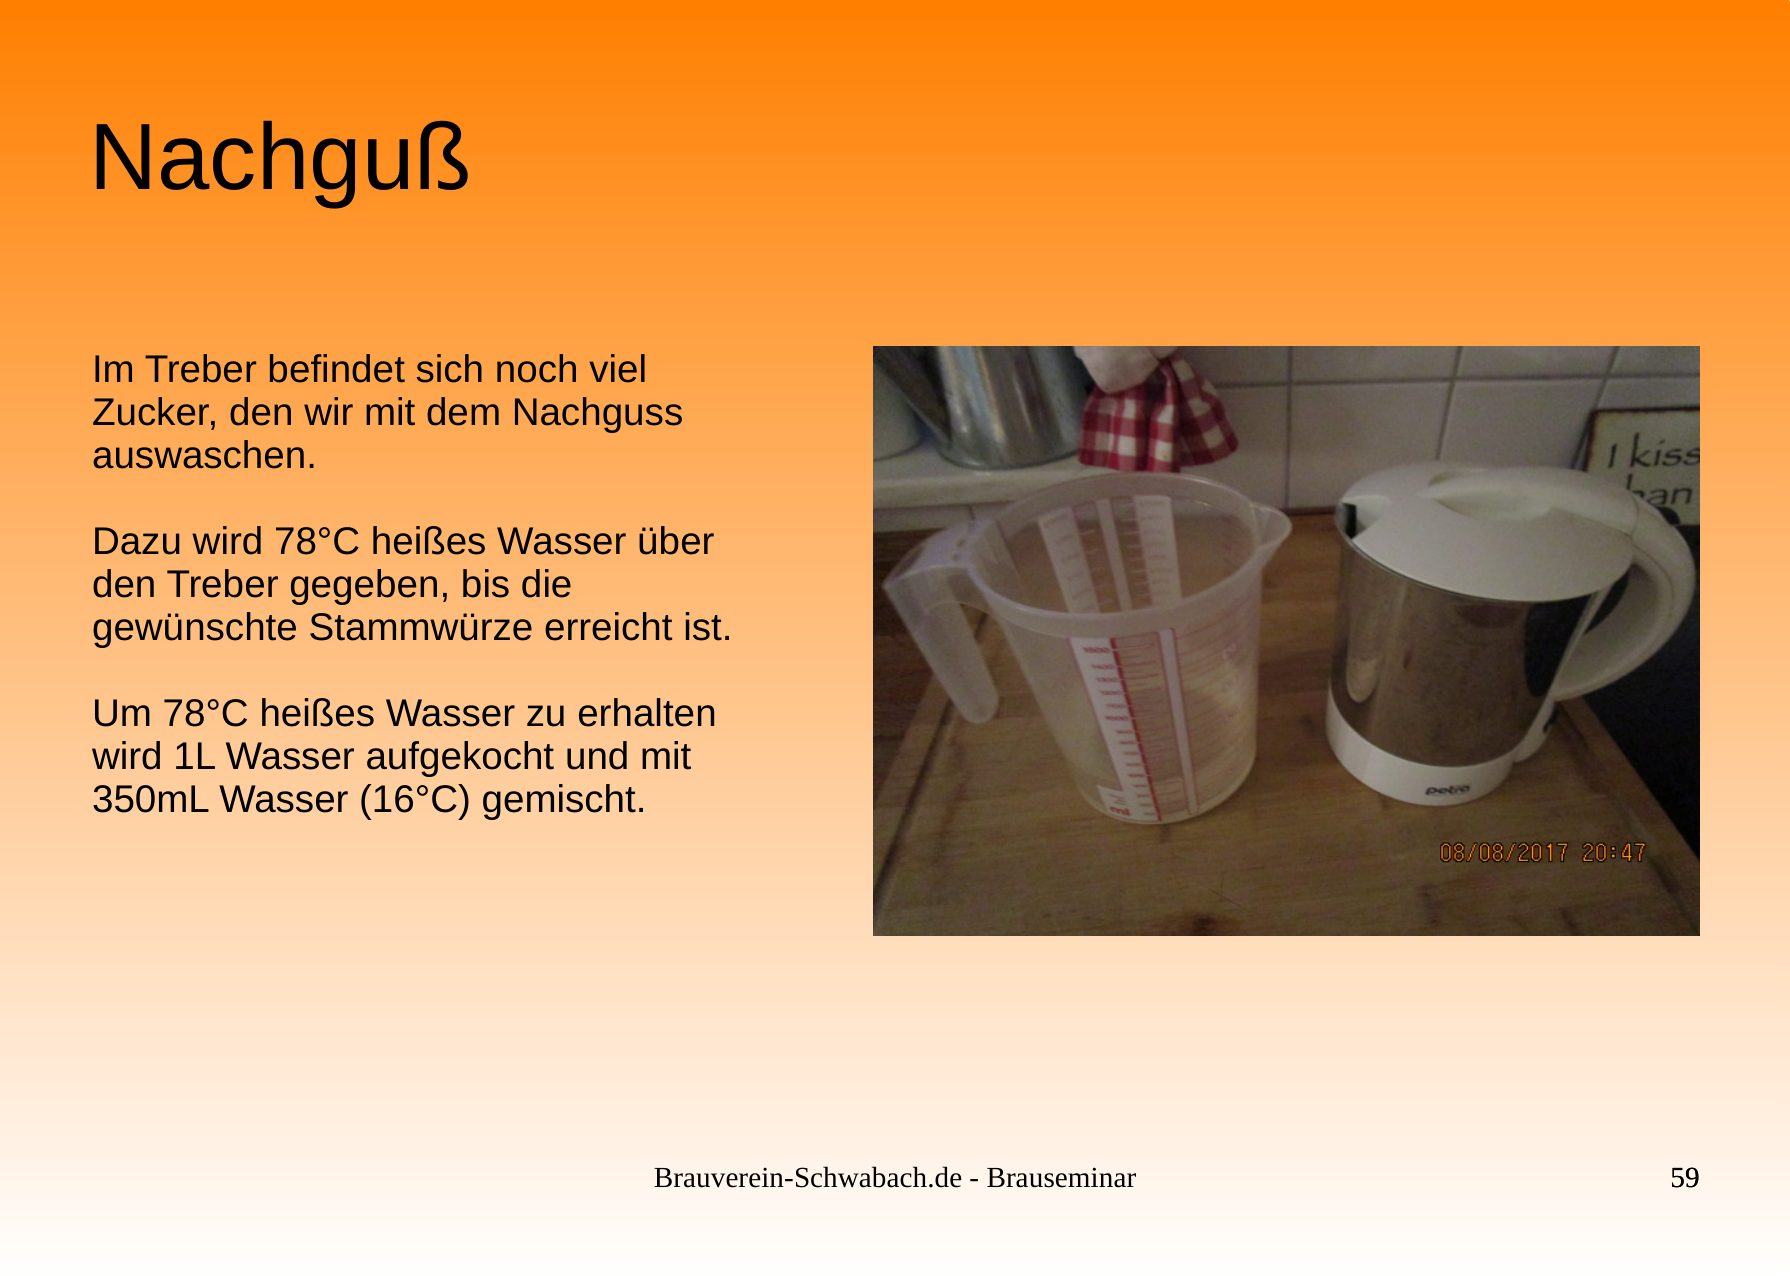

# Nachguß
Im Treber befindet sich noch viel Zucker, den wir mit dem Nachguss auswaschen.
Dazu wird 78°C heißes Wasser über den Treber gegeben, bis die gewünschte Stammwürze erreicht ist.
Um 78°C heißes Wasser zu erhalten wird 1L Wasser aufgekocht und mit 350mL Wasser (16°C) gemischt.
Brauverein-Schwabach.de - Brauseminar
59